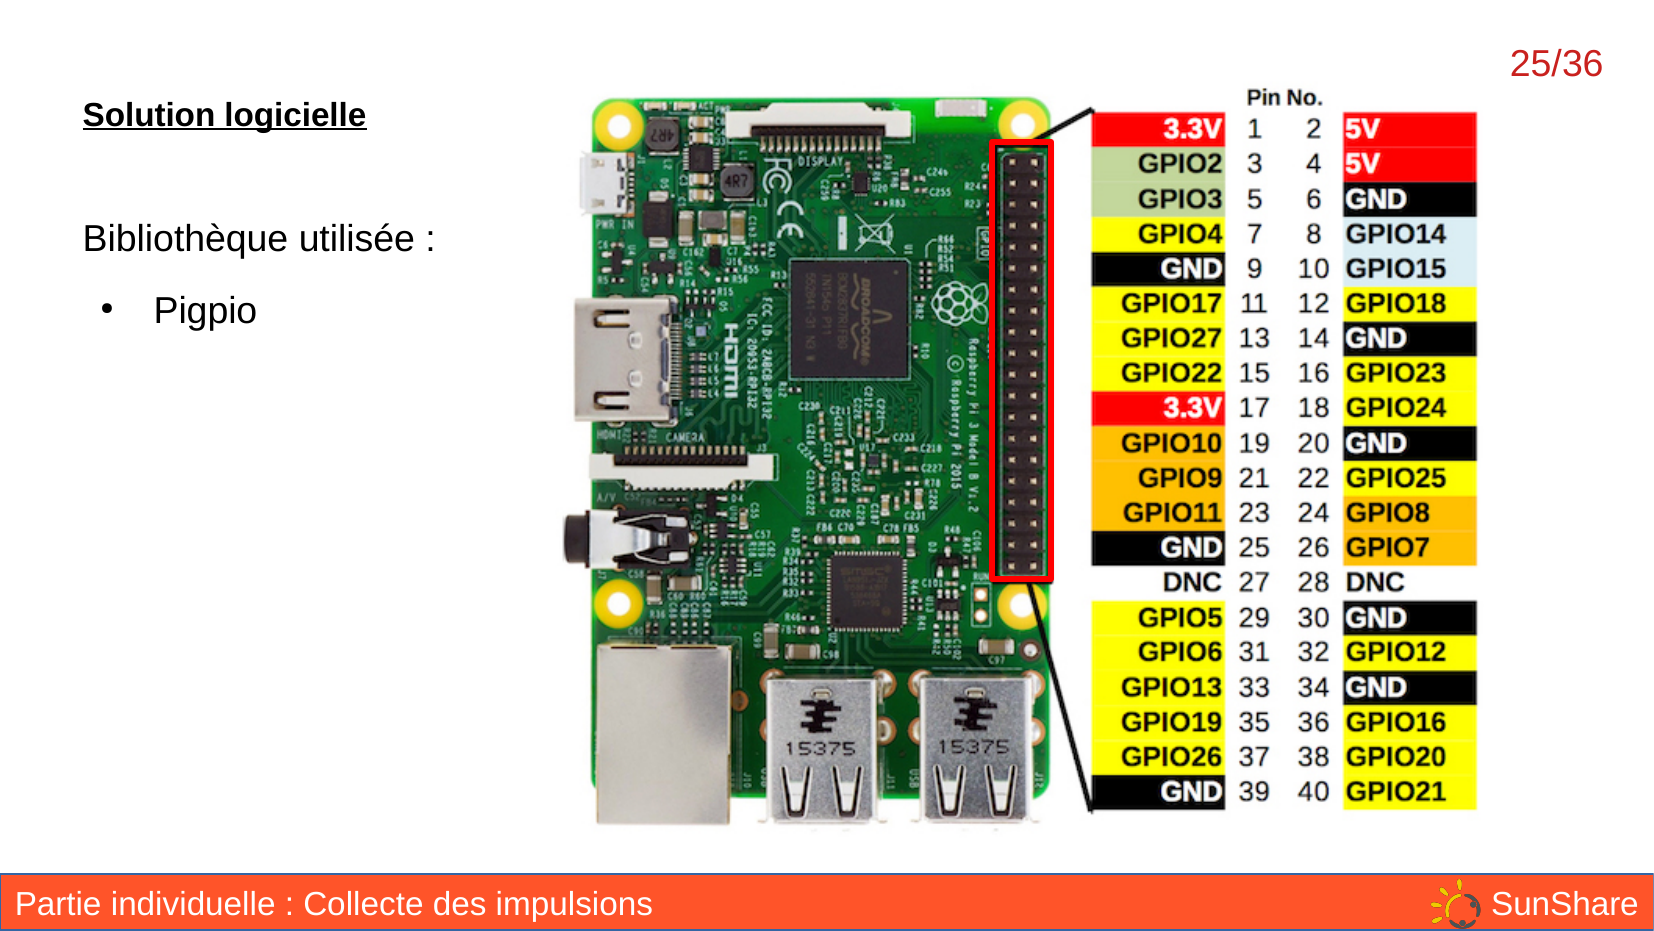

# Solution logicielle
Bibliothèque utilisée :
Pigpio
Partie individuelle : Collecte des impulsions